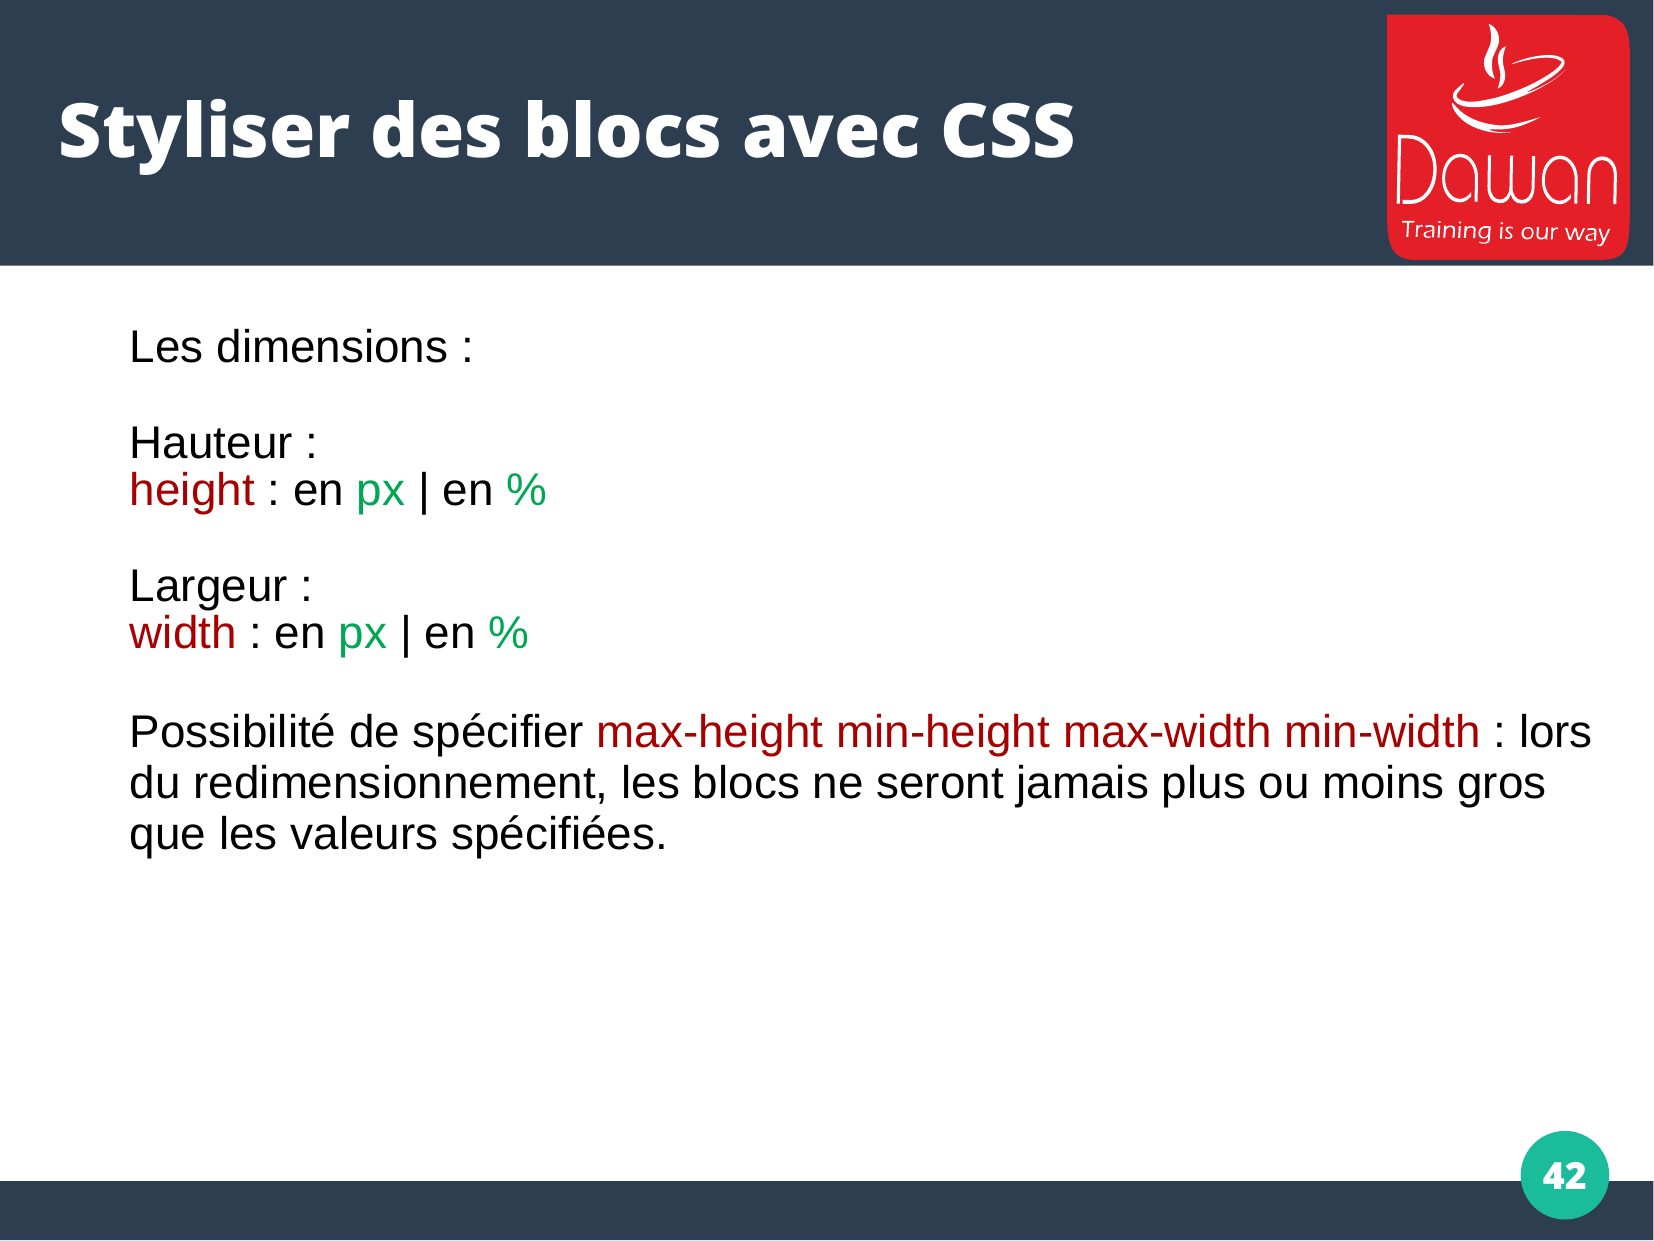

# Styliser des blocs avec CSS
Les dimensions :
Hauteur :
height : en px | en %
Largeur :
width : en px | en %
Possibilité de spécifier max-height min-height max-width min-width : lors du redimensionnement, les blocs ne seront jamais plus ou moins gros que les valeurs spécifiées.
42